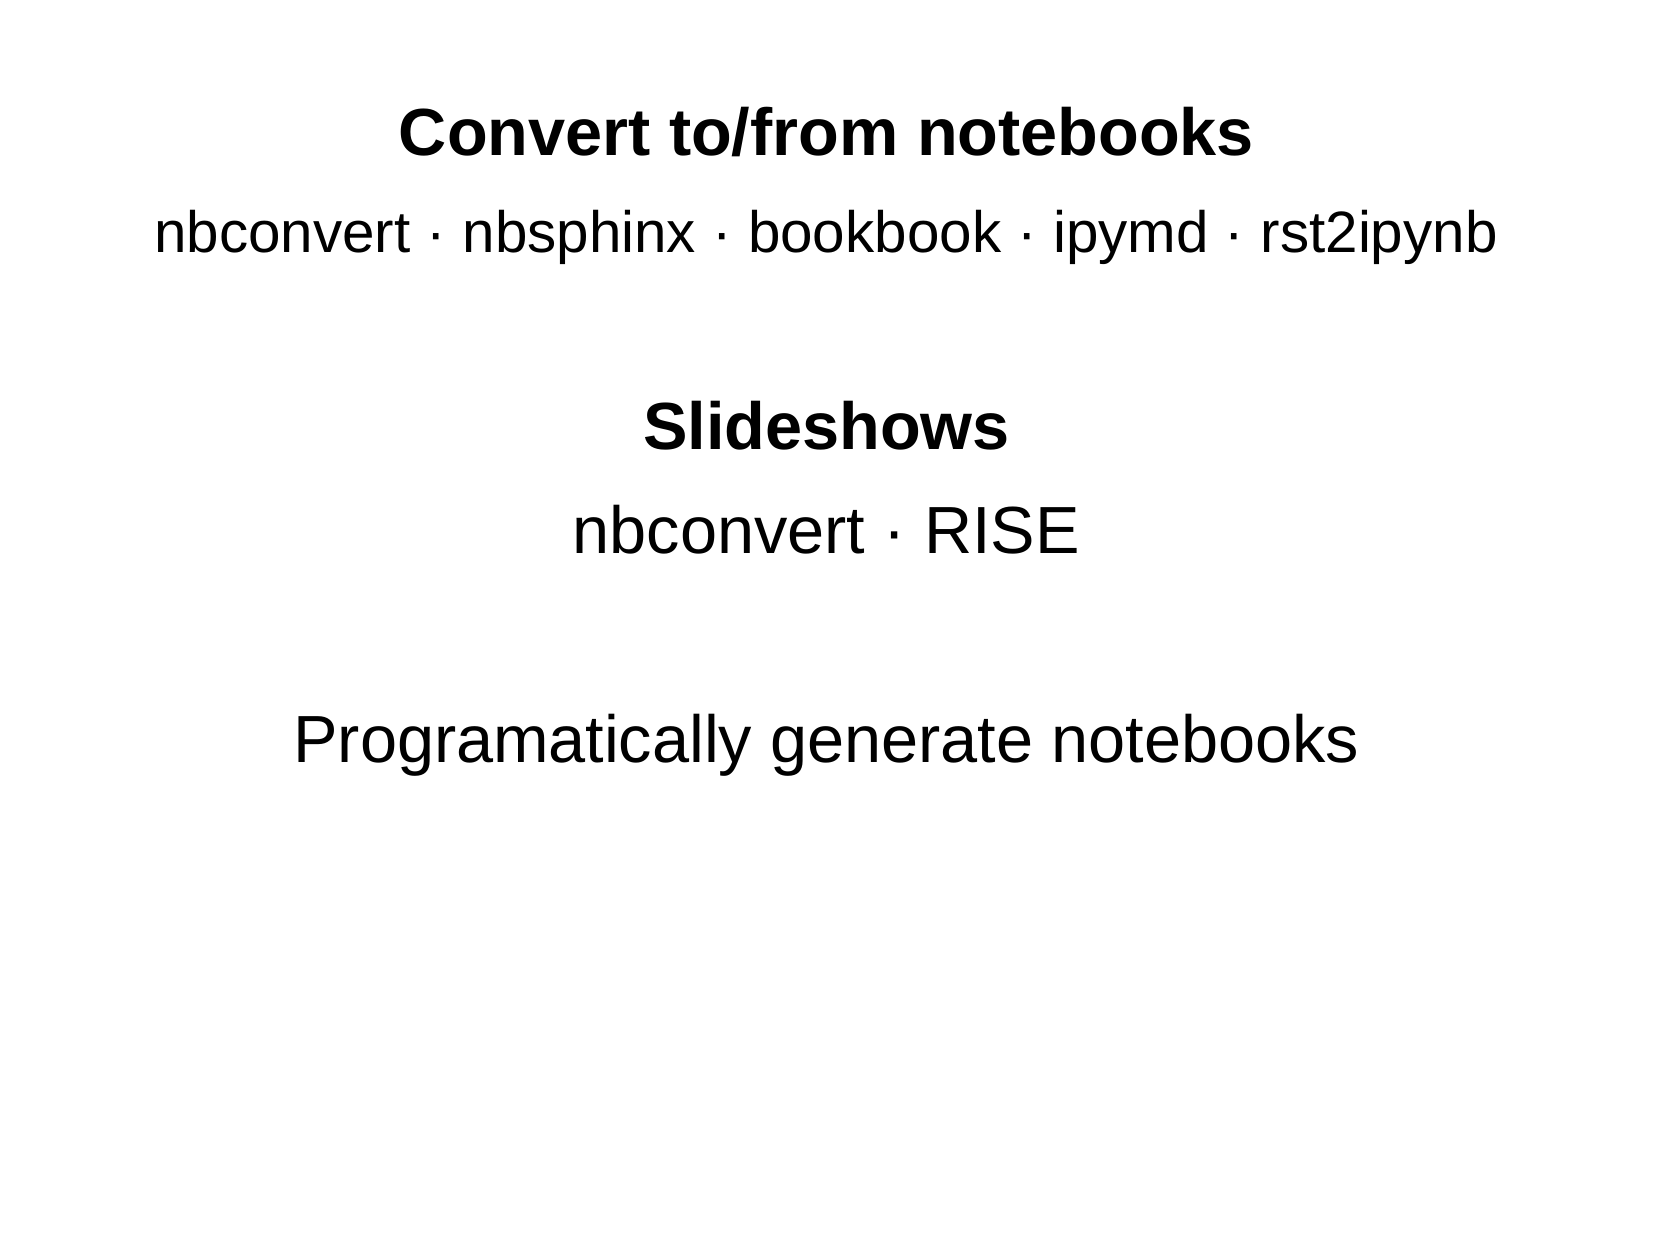

# Convert to/from notebooks
nbconvert · nbsphinx · bookbook · ipymd · rst2ipynb
Slideshows
nbconvert · RISE
Programatically generate notebooks